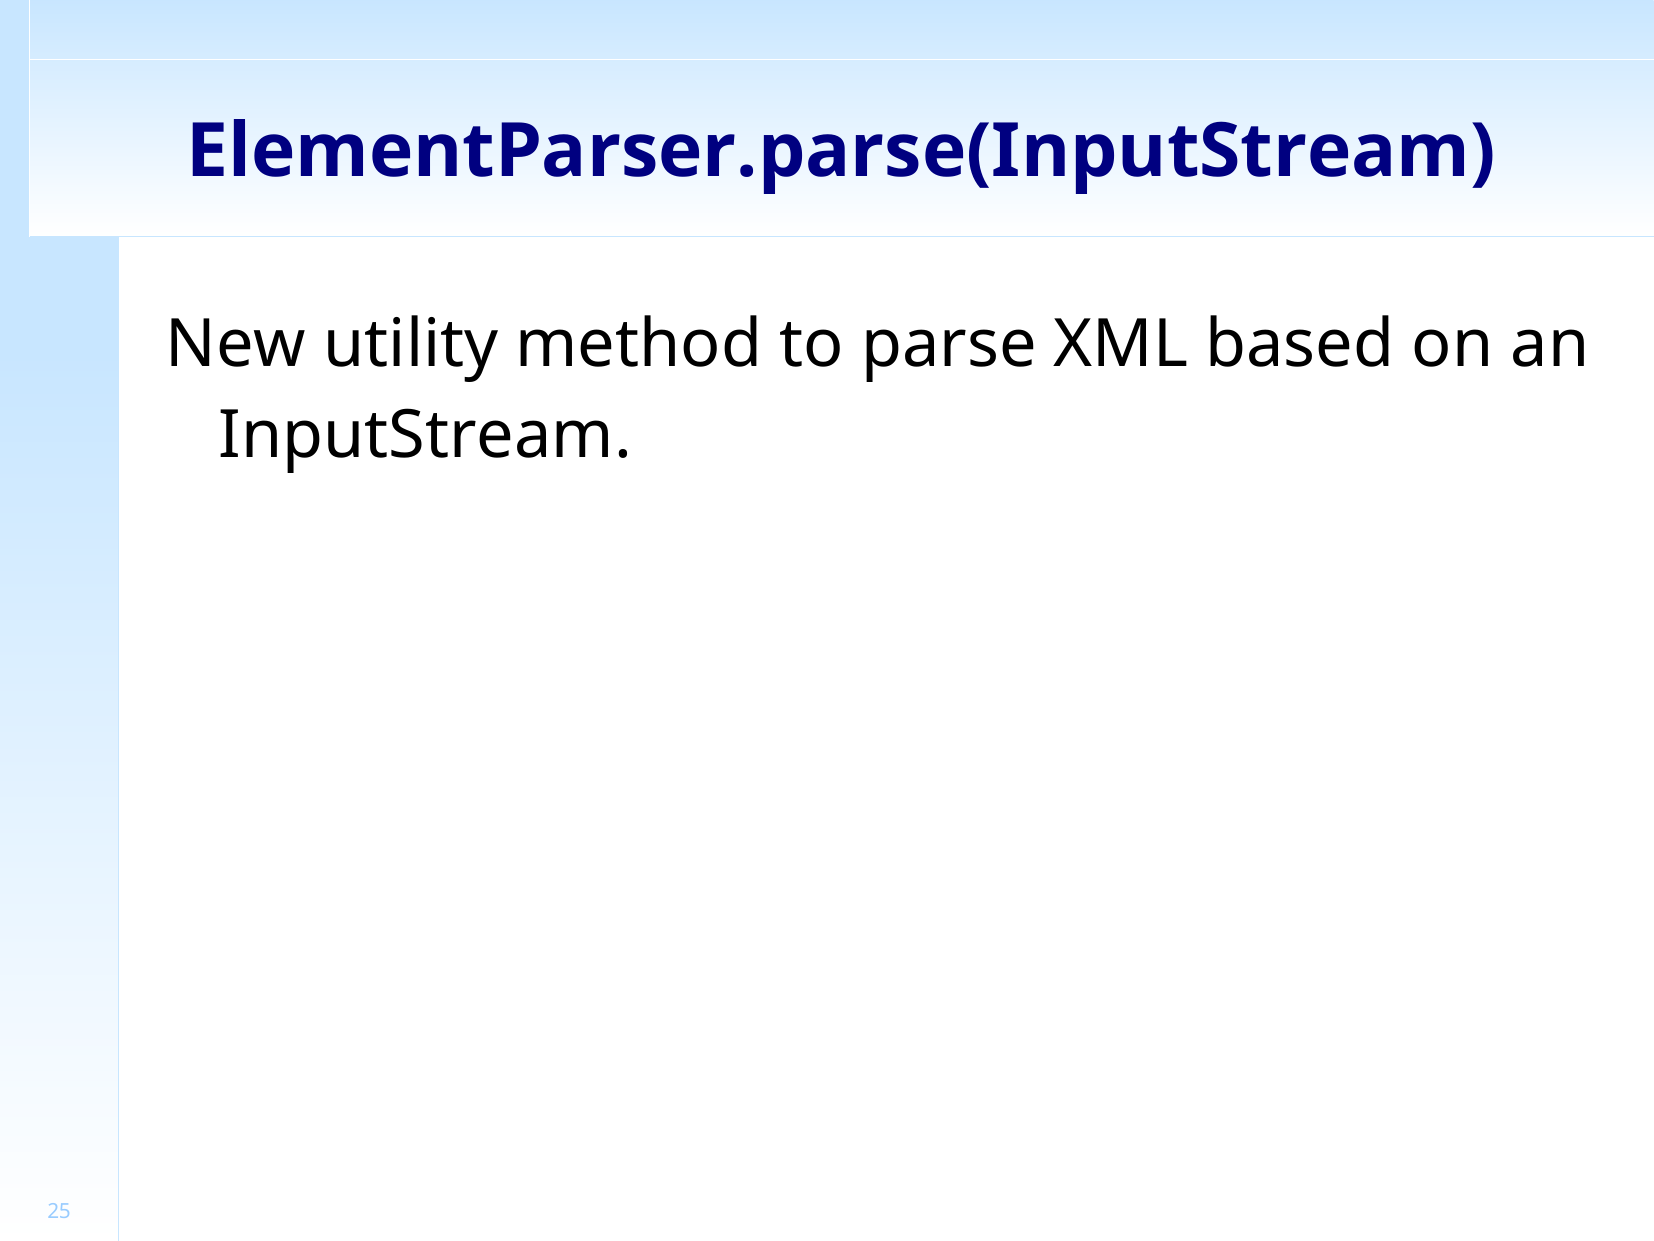

# ElementParser.parse(InputStream)
New utility method to parse XML based on an InputStream.